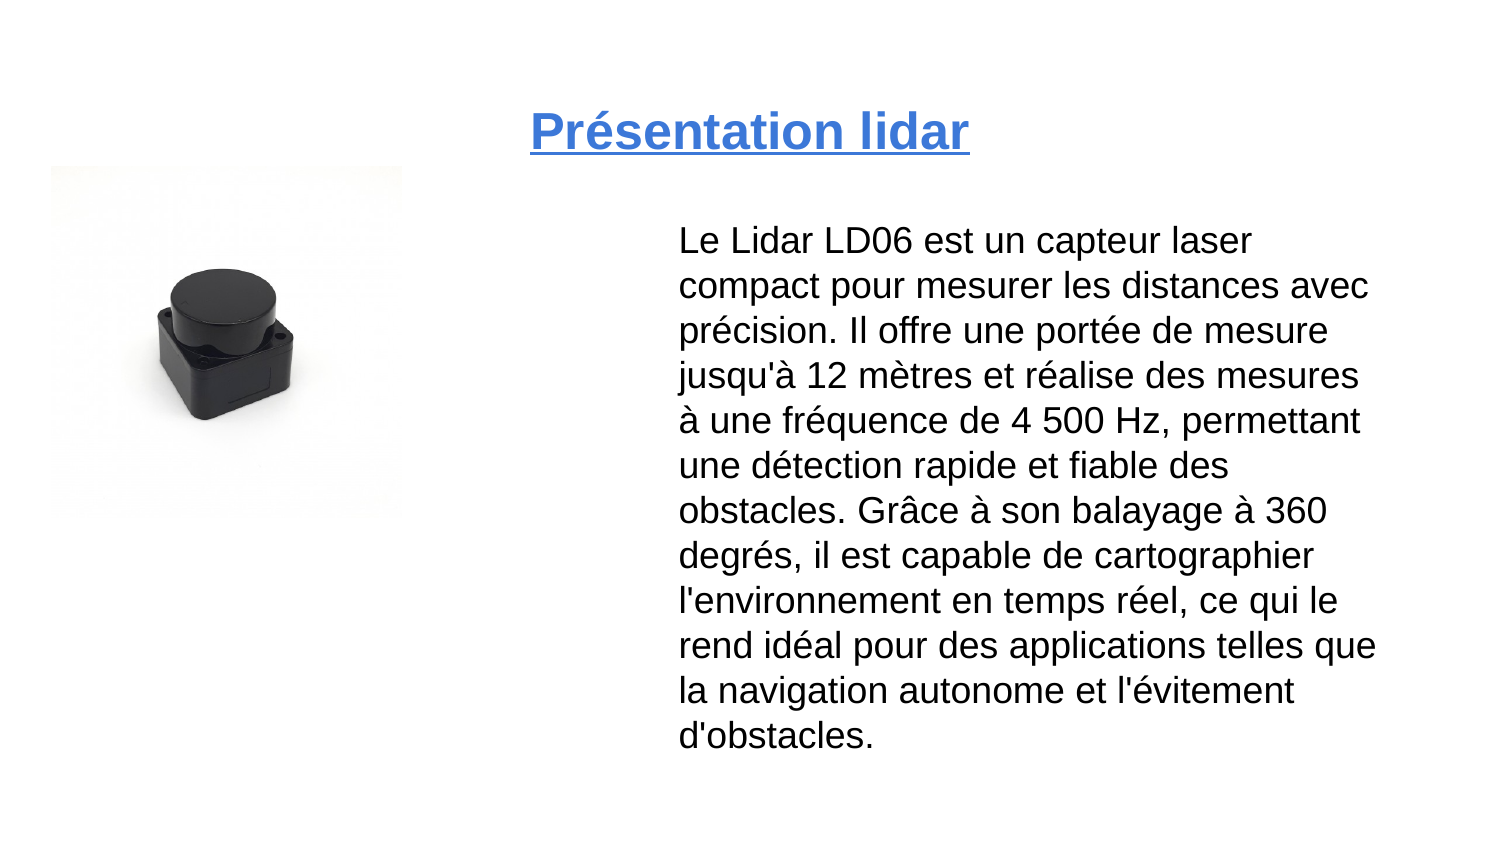

# Présentation lidar
Le Lidar LD06 est un capteur laser compact pour mesurer les distances avec précision. Il offre une portée de mesure jusqu'à 12 mètres et réalise des mesures à une fréquence de 4 500 Hz, permettant une détection rapide et fiable des obstacles. Grâce à son balayage à 360 degrés, il est capable de cartographier l'environnement en temps réel, ce qui le rend idéal pour des applications telles que la navigation autonome et l'évitement d'obstacles.